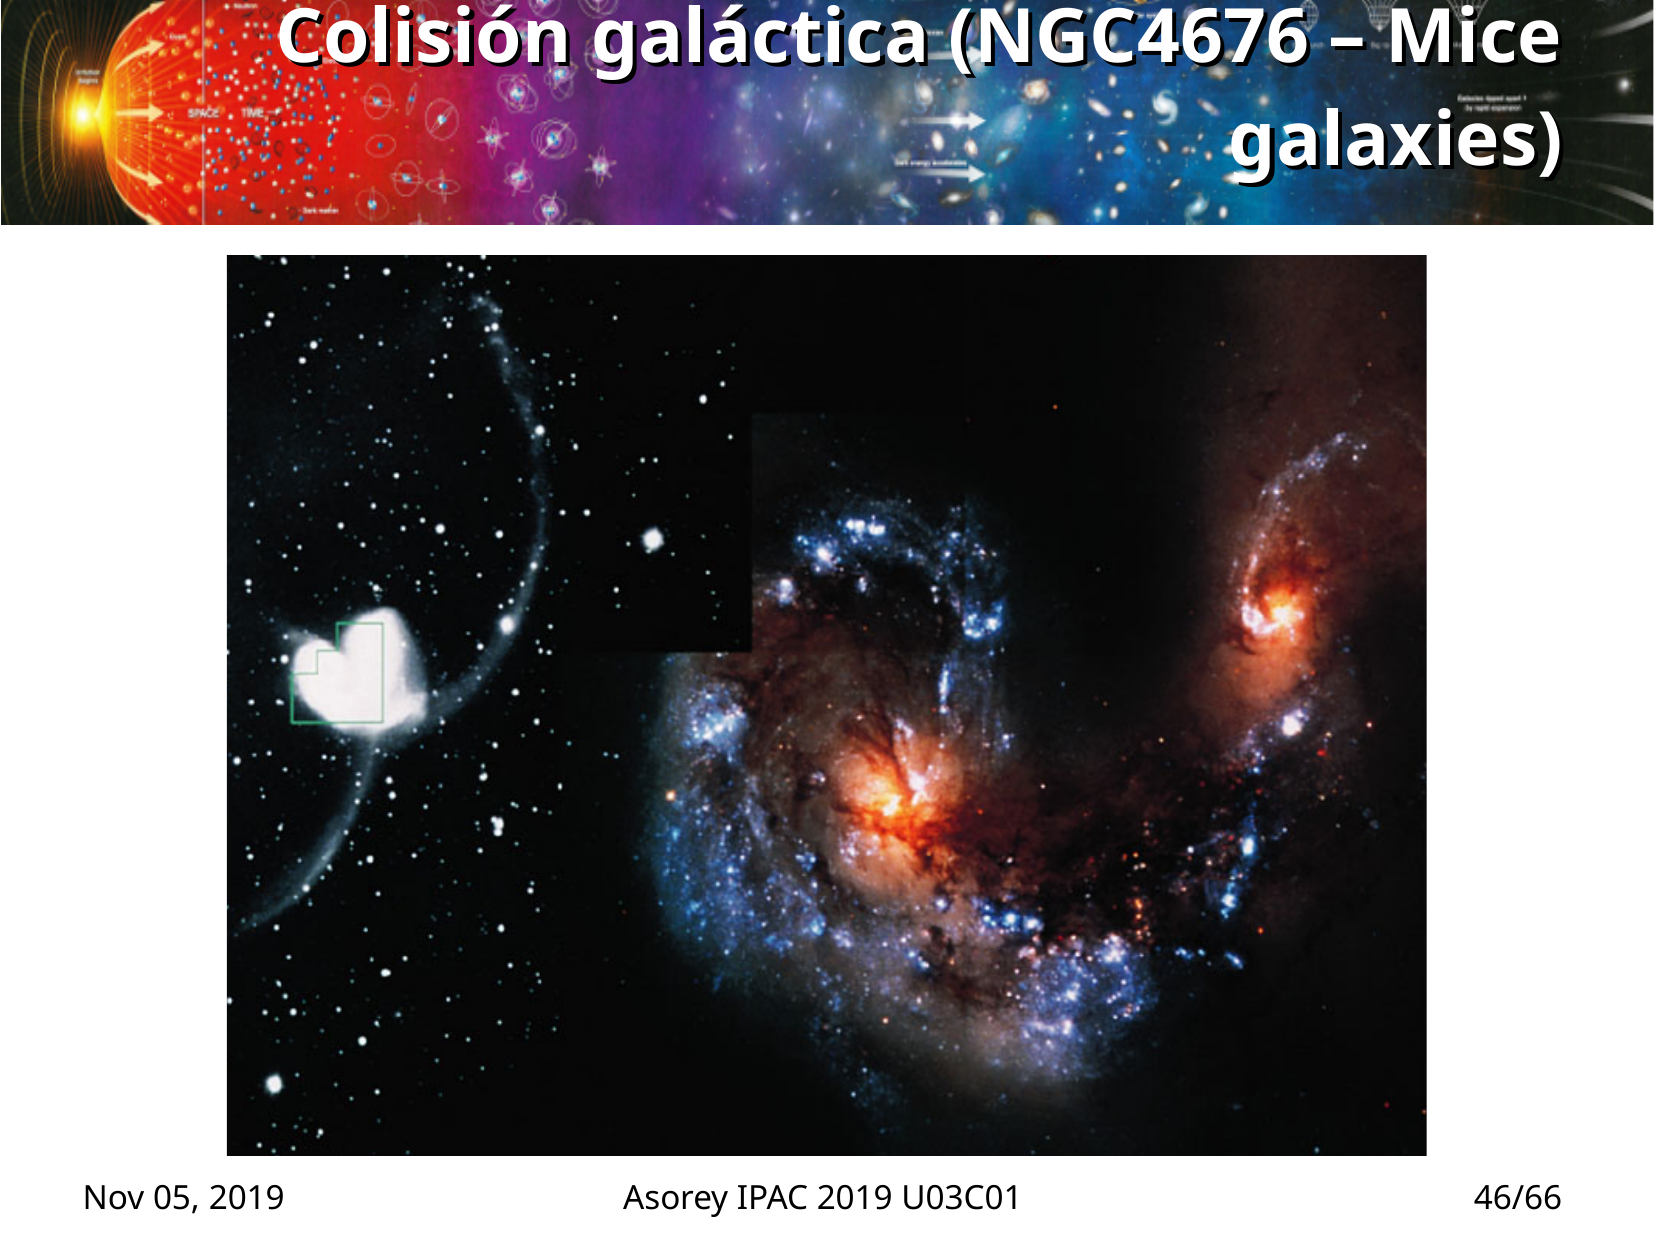

# Colisión galáctica (NGC4676 – Mice galaxies)
Nov 05, 2019
Asorey IPAC 2019 U03C01
46